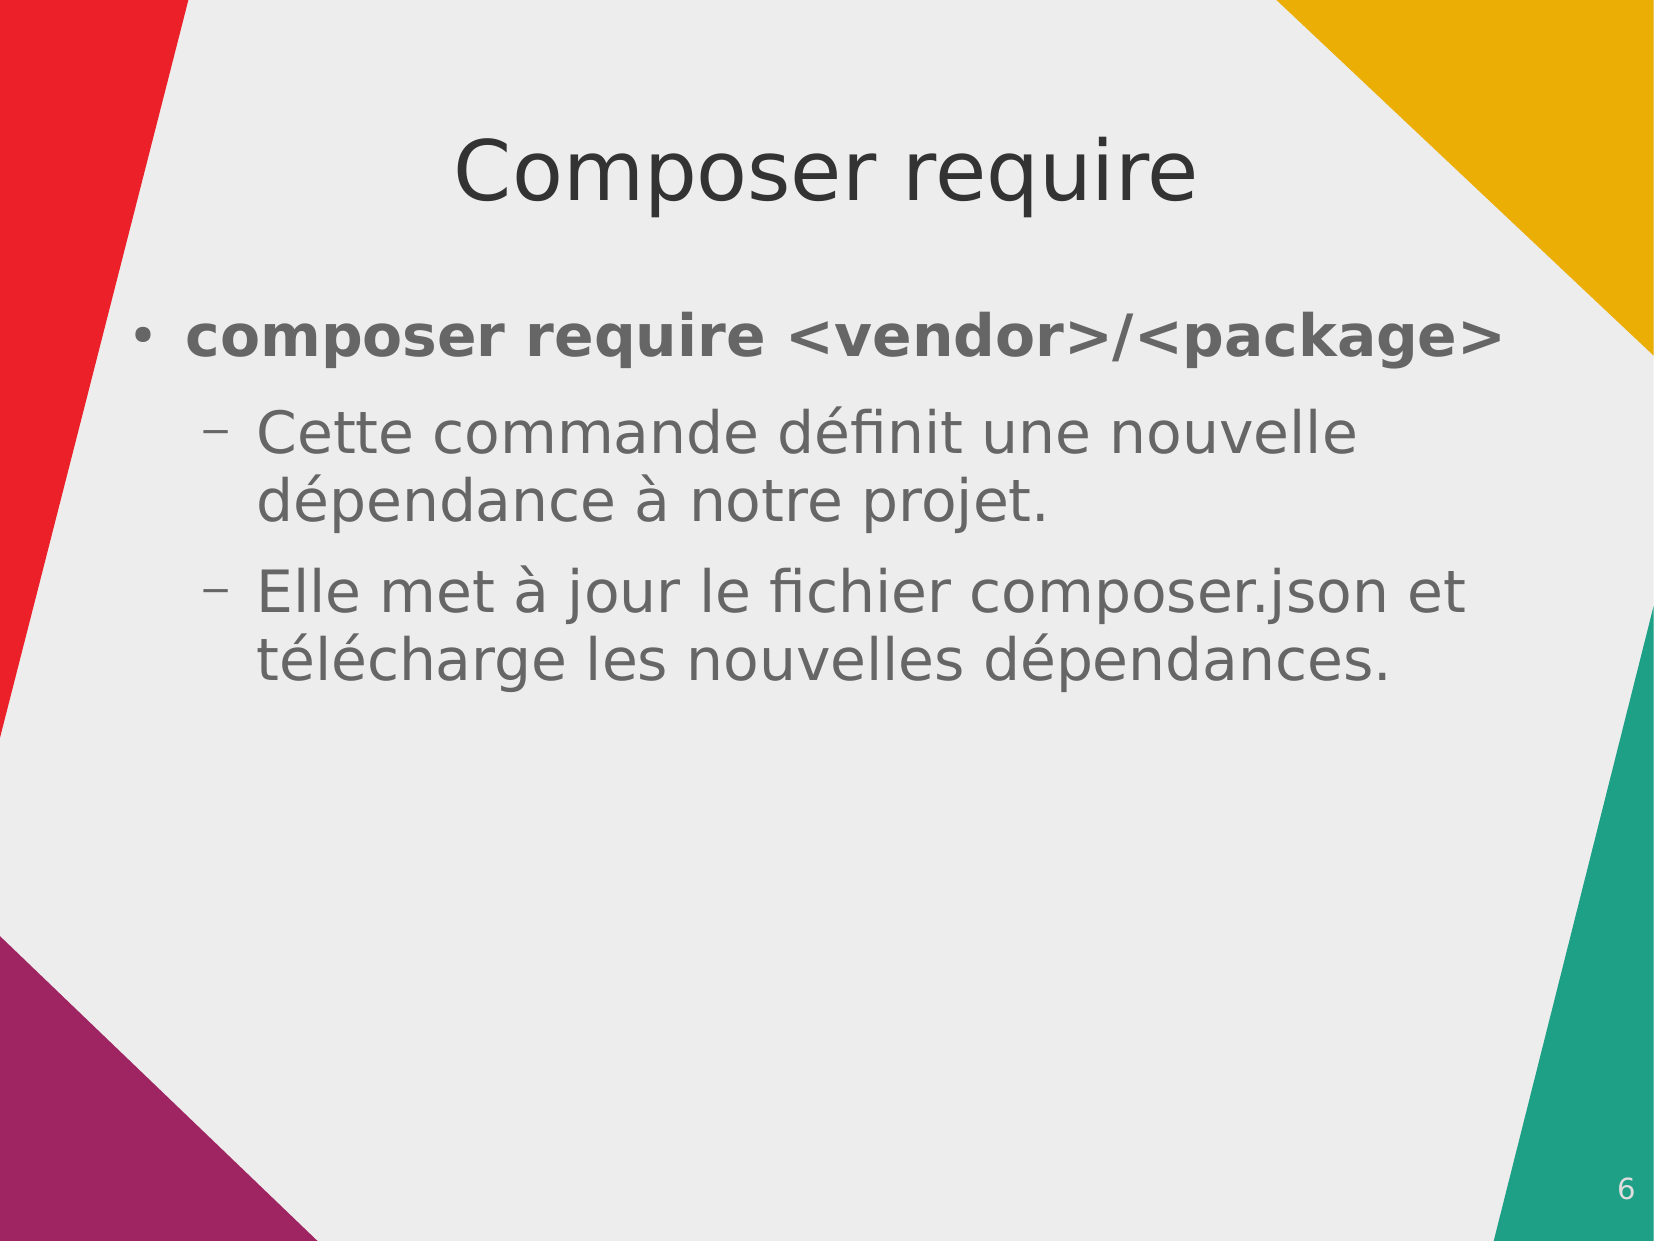

# Composer require
composer require <vendor>/<package>
Cette commande définit une nouvelle dépendance à notre projet.
Elle met à jour le fichier composer.json et télécharge les nouvelles dépendances.
6